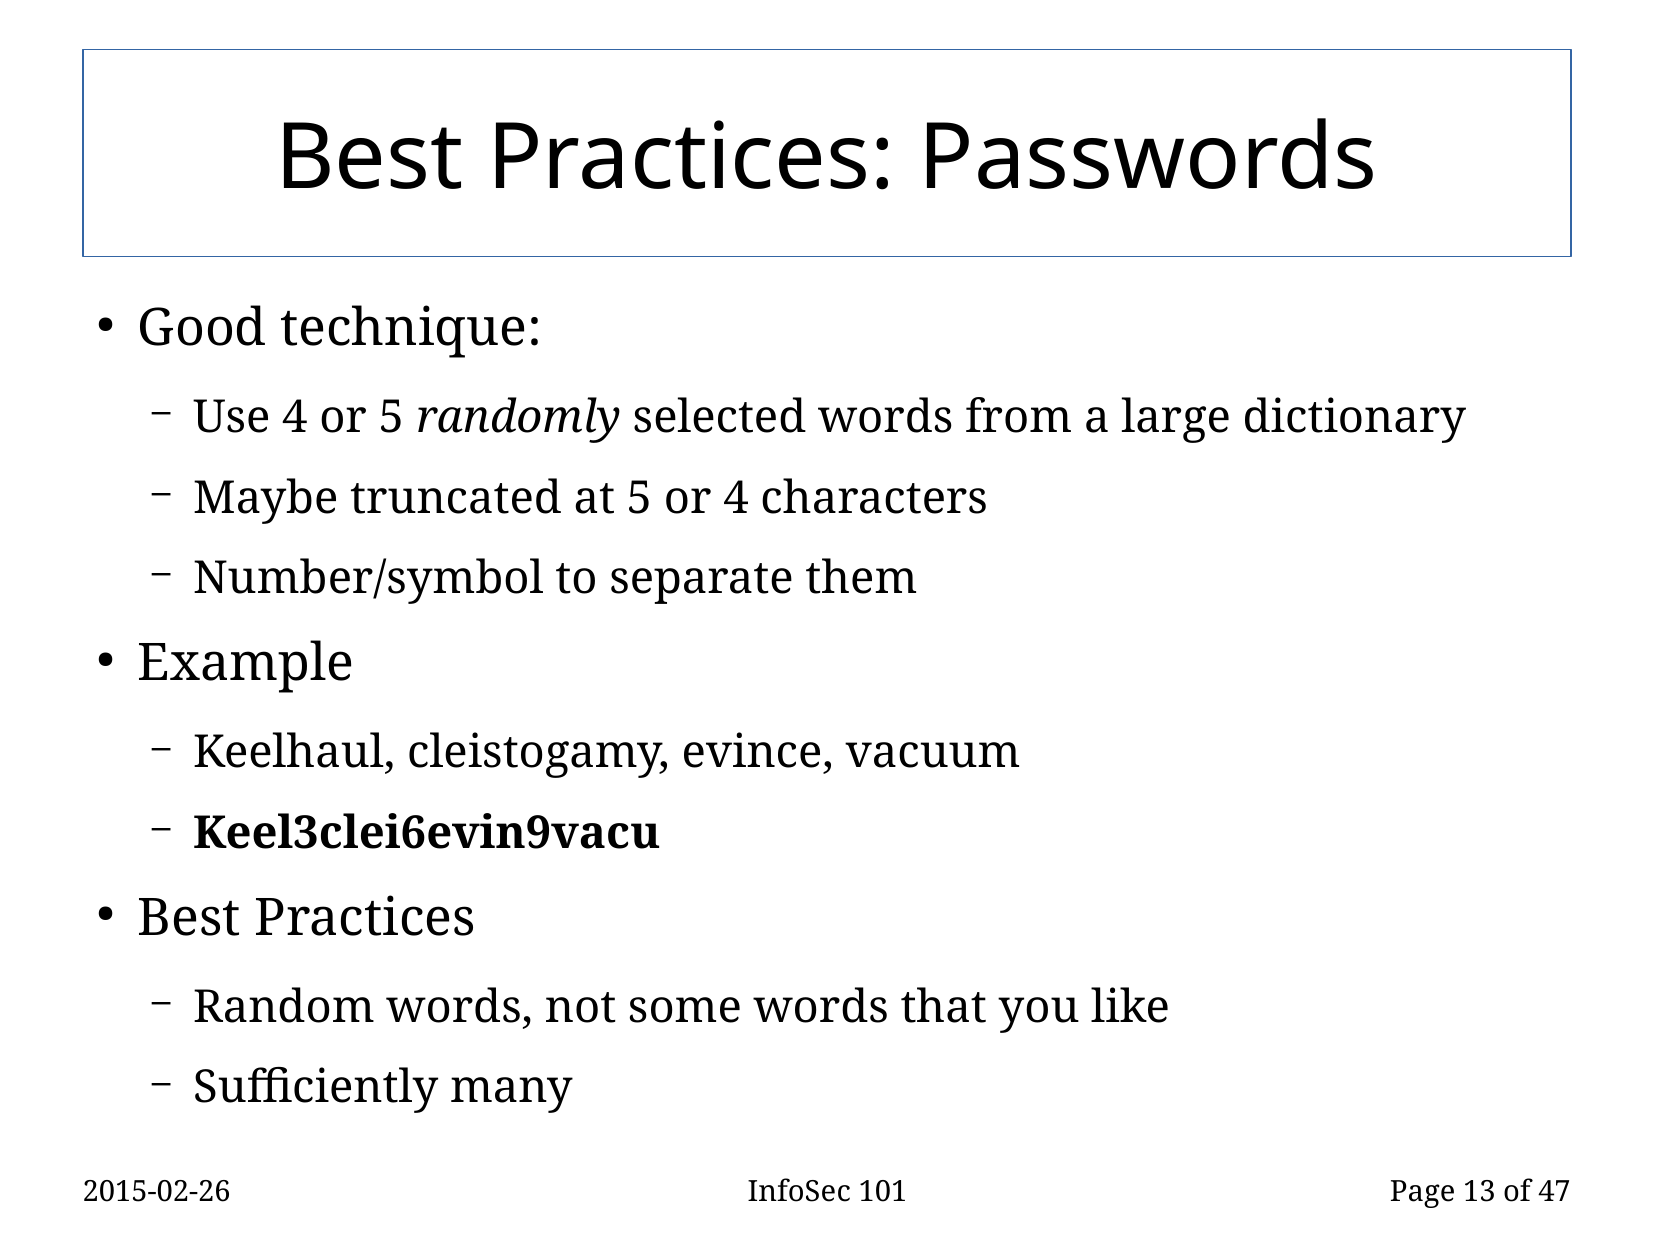

# Best Practices: Passwords
Good technique:
Use 4 or 5 randomly selected words from a large dictionary
Maybe truncated at 5 or 4 characters
Number/symbol to separate them
Example
Keelhaul, cleistogamy, evince, vacuum
Keel3clei6evin9vacu
Best Practices
Random words, not some words that you like
Sufficiently many
2015-02-26
InfoSec 101
13